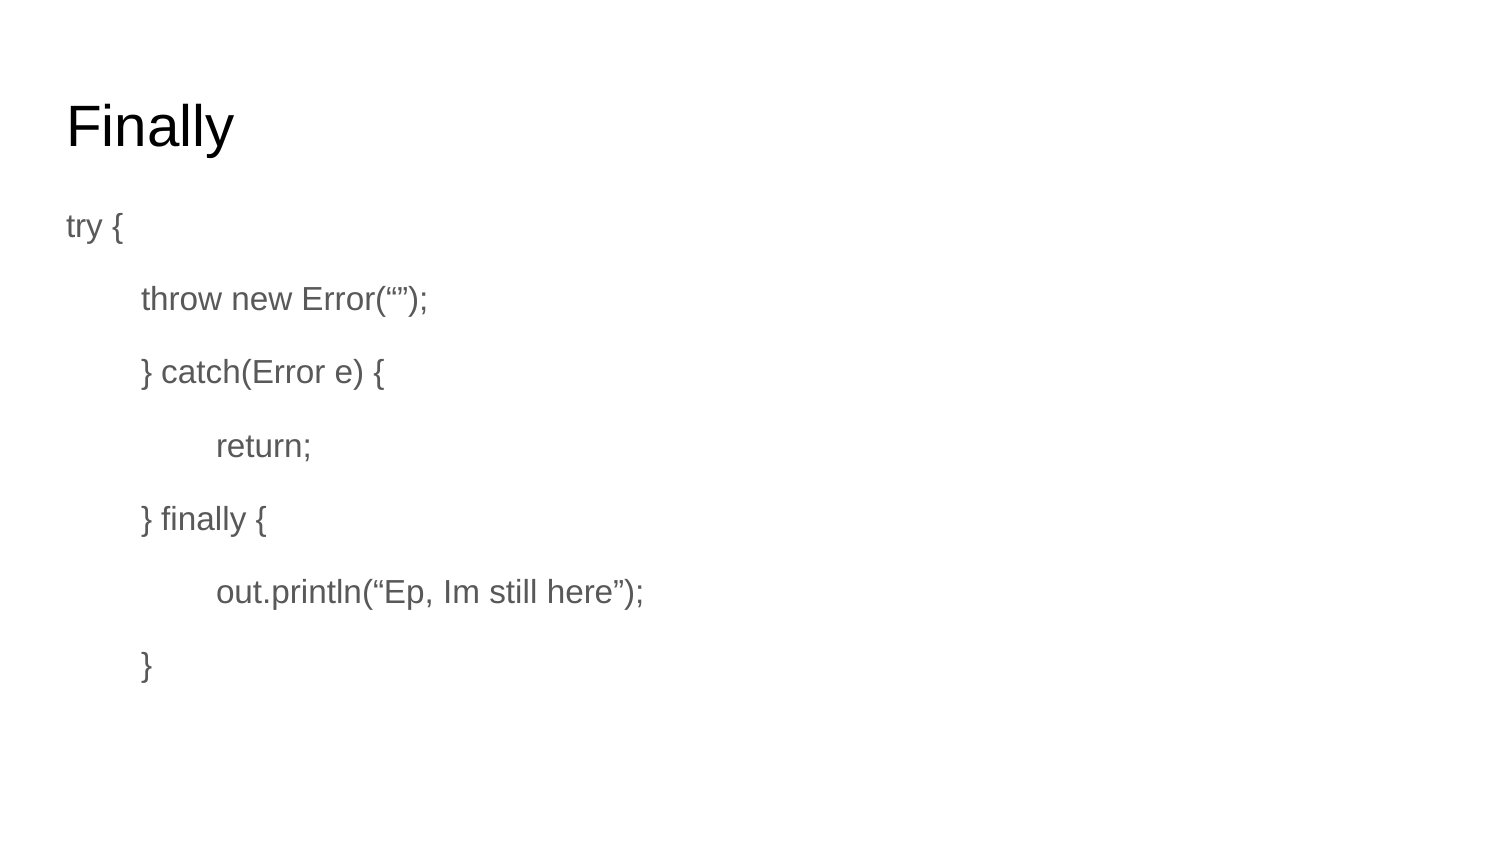

# Finally
try {
throw new Error(“”);
} catch(Error e) {
	return;
} finally {
	out.println(“Ep, Im still here”);
}